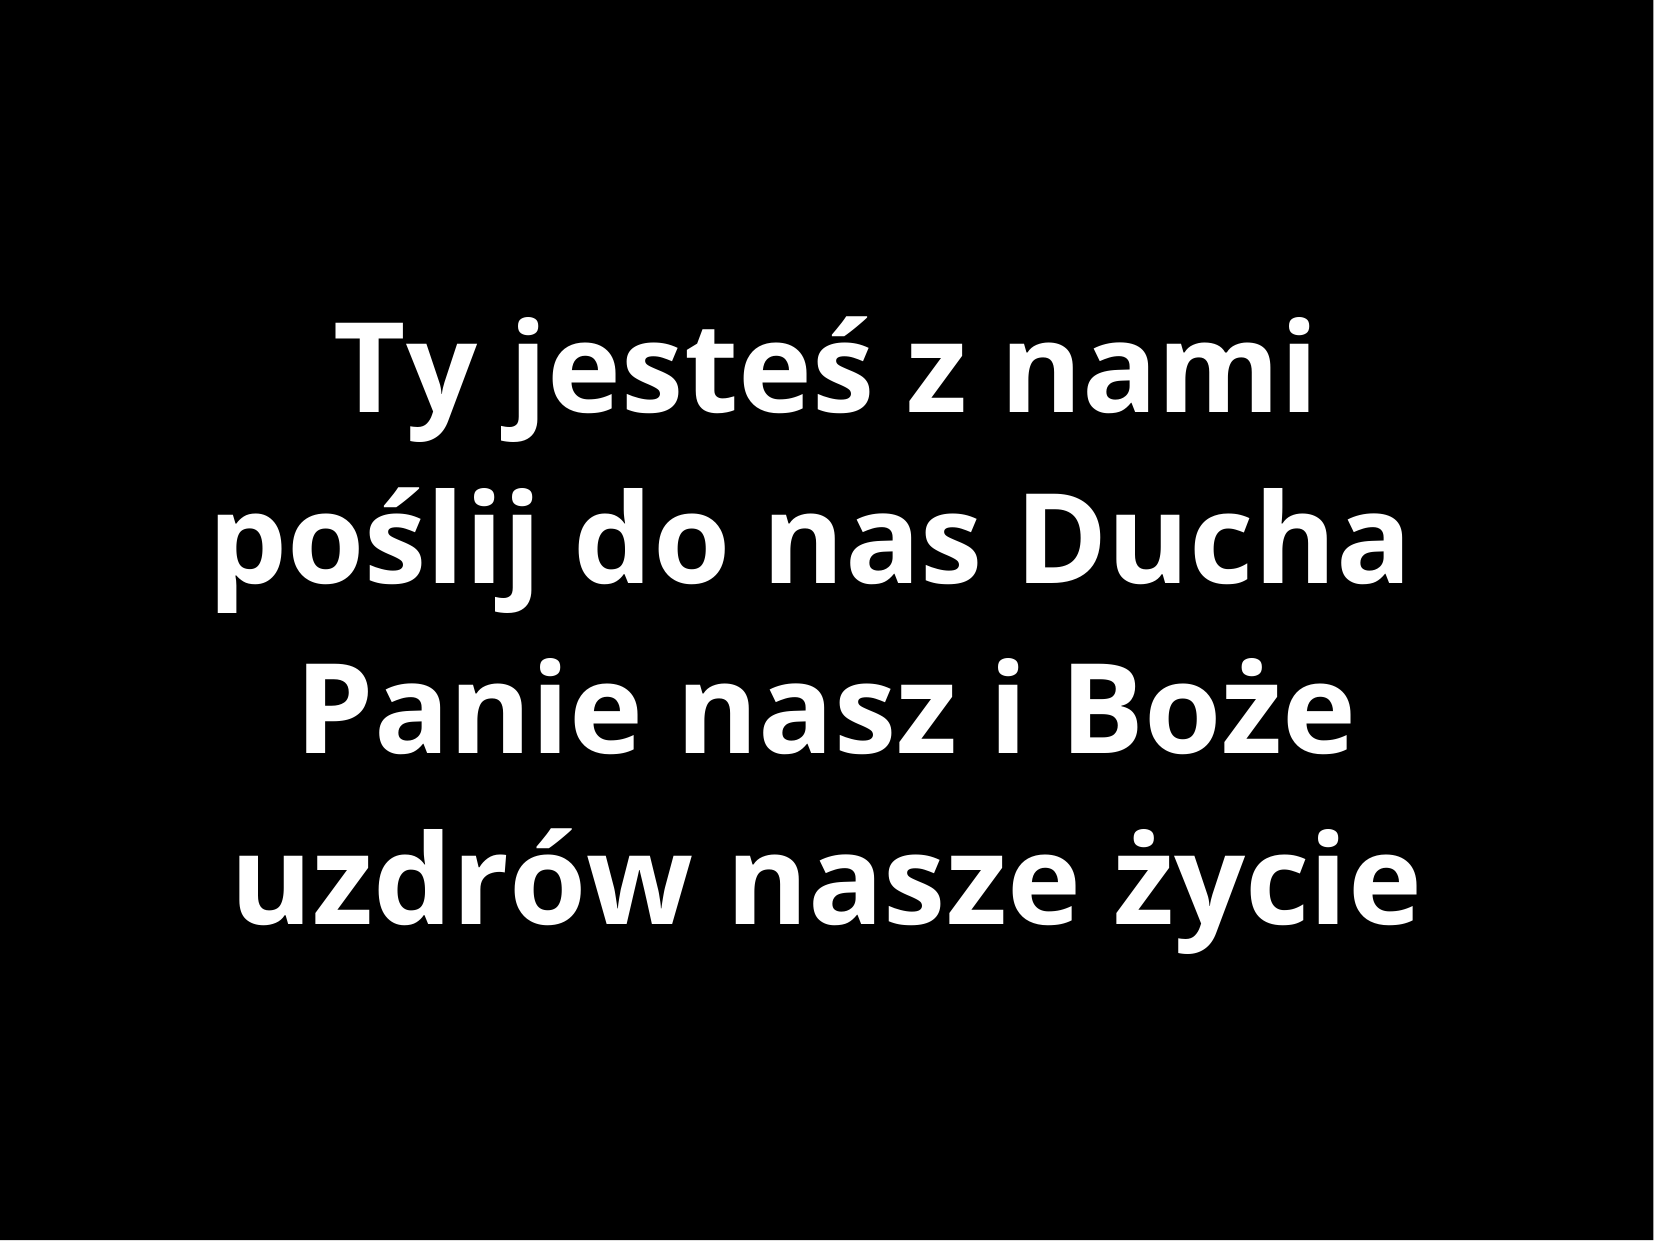

# Ty jesteś z nami poślij do nas Ducha Panie nasz i Boże uzdrów nasze życie